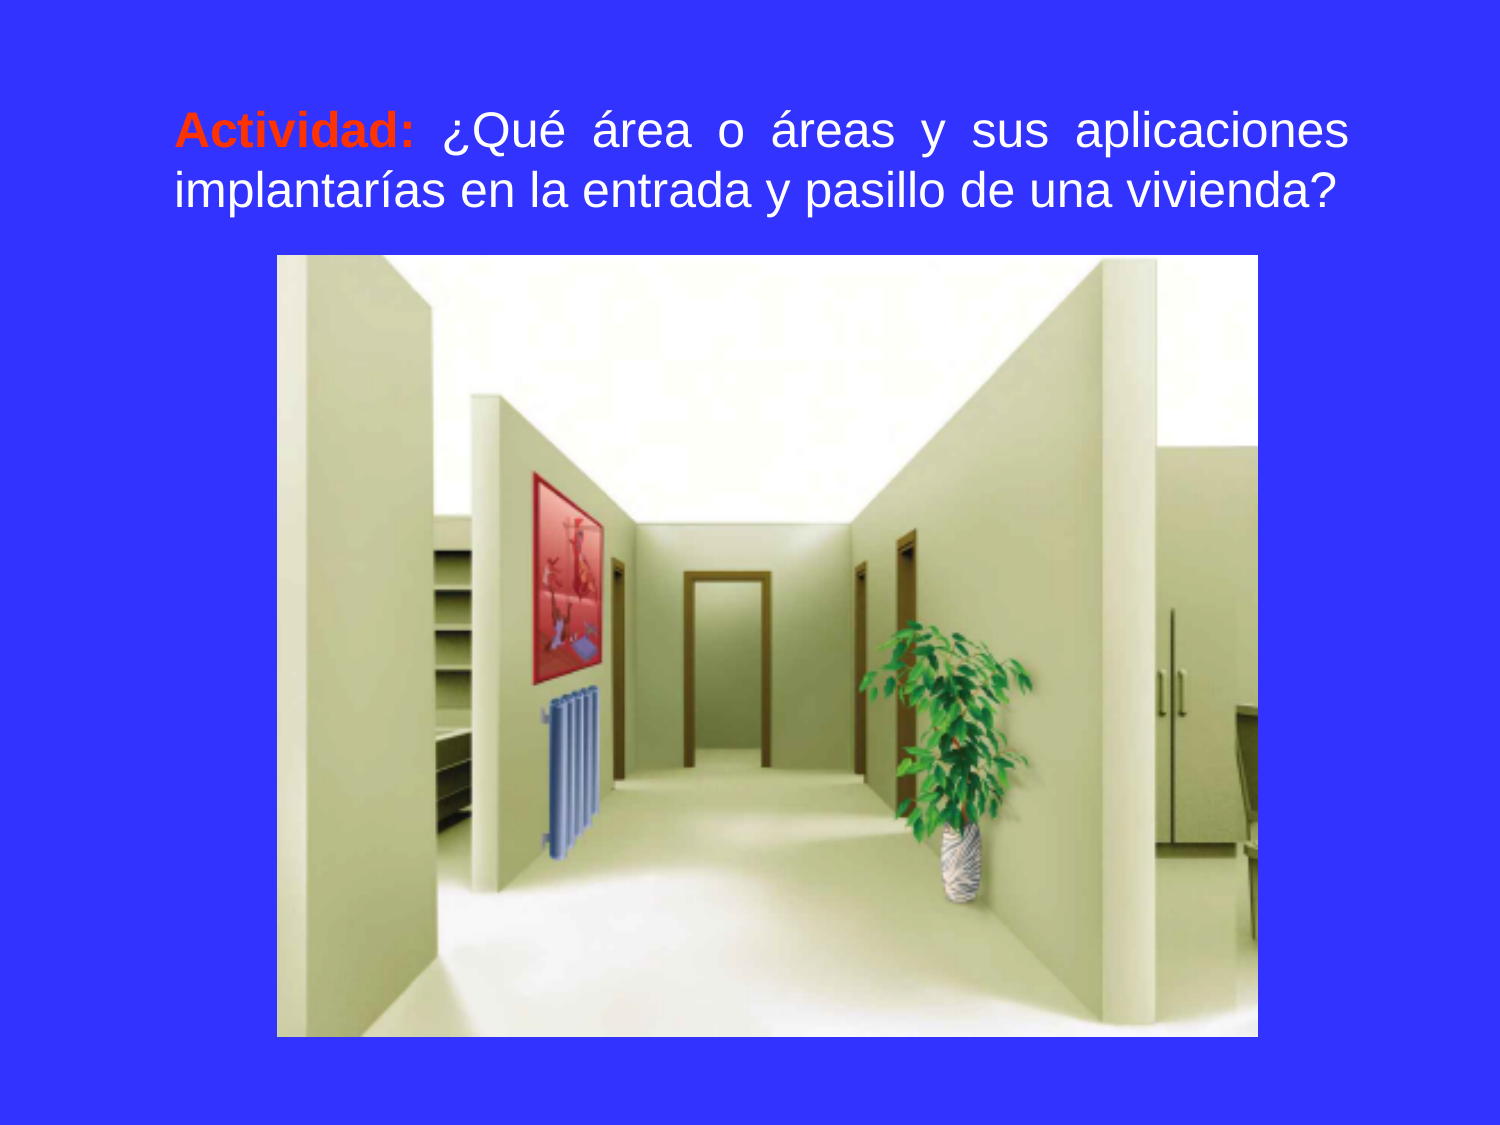

Actividad: ¿Qué área o áreas y sus aplicaciones implantarías en la entrada y pasillo de una vivienda?